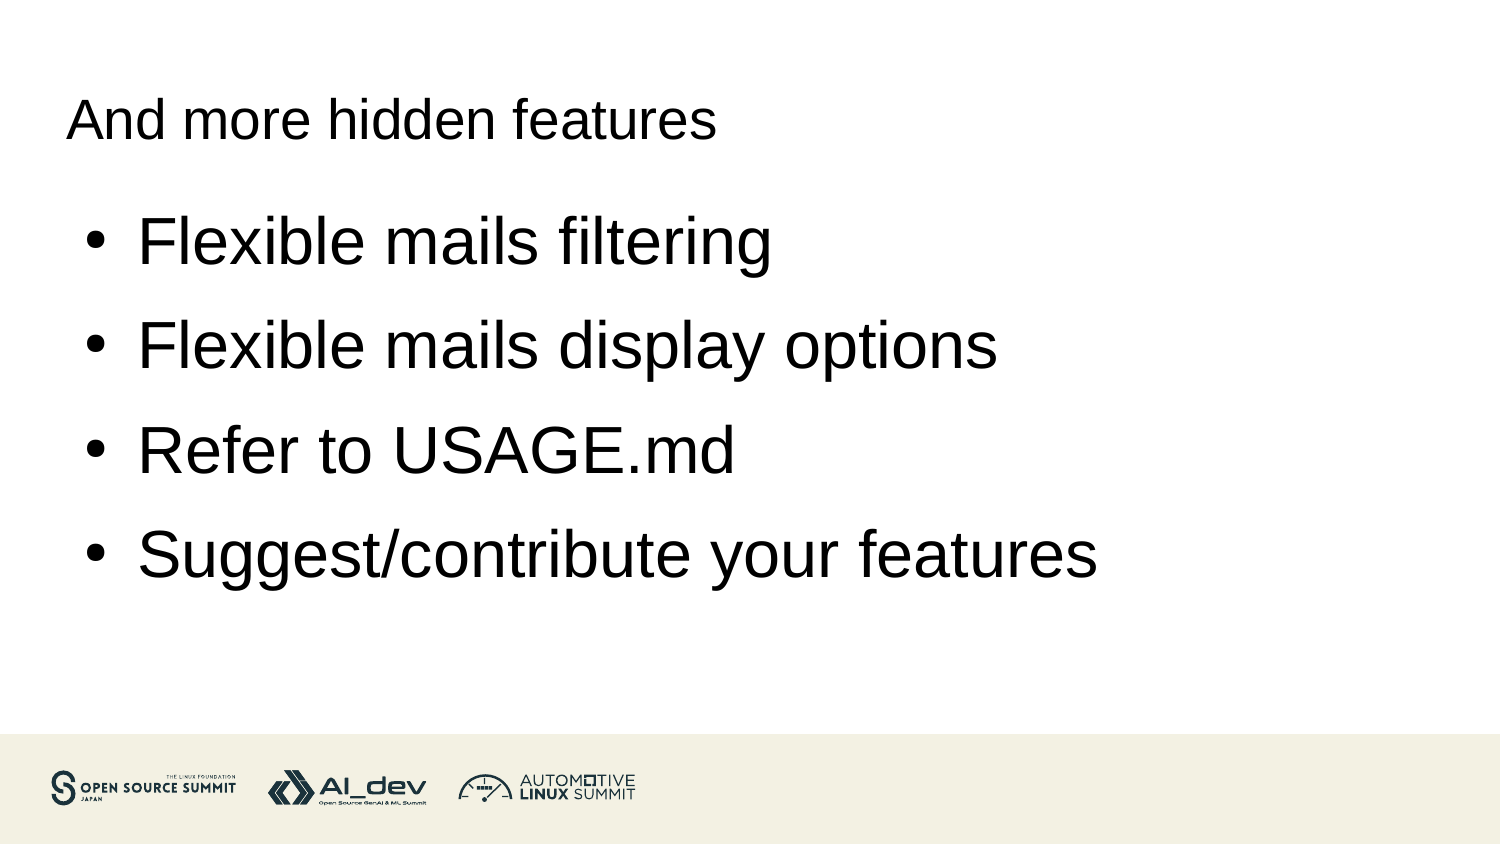

# And more hidden features
Flexible mails filtering
Flexible mails display options
Refer to USAGE.md
Suggest/contribute your features